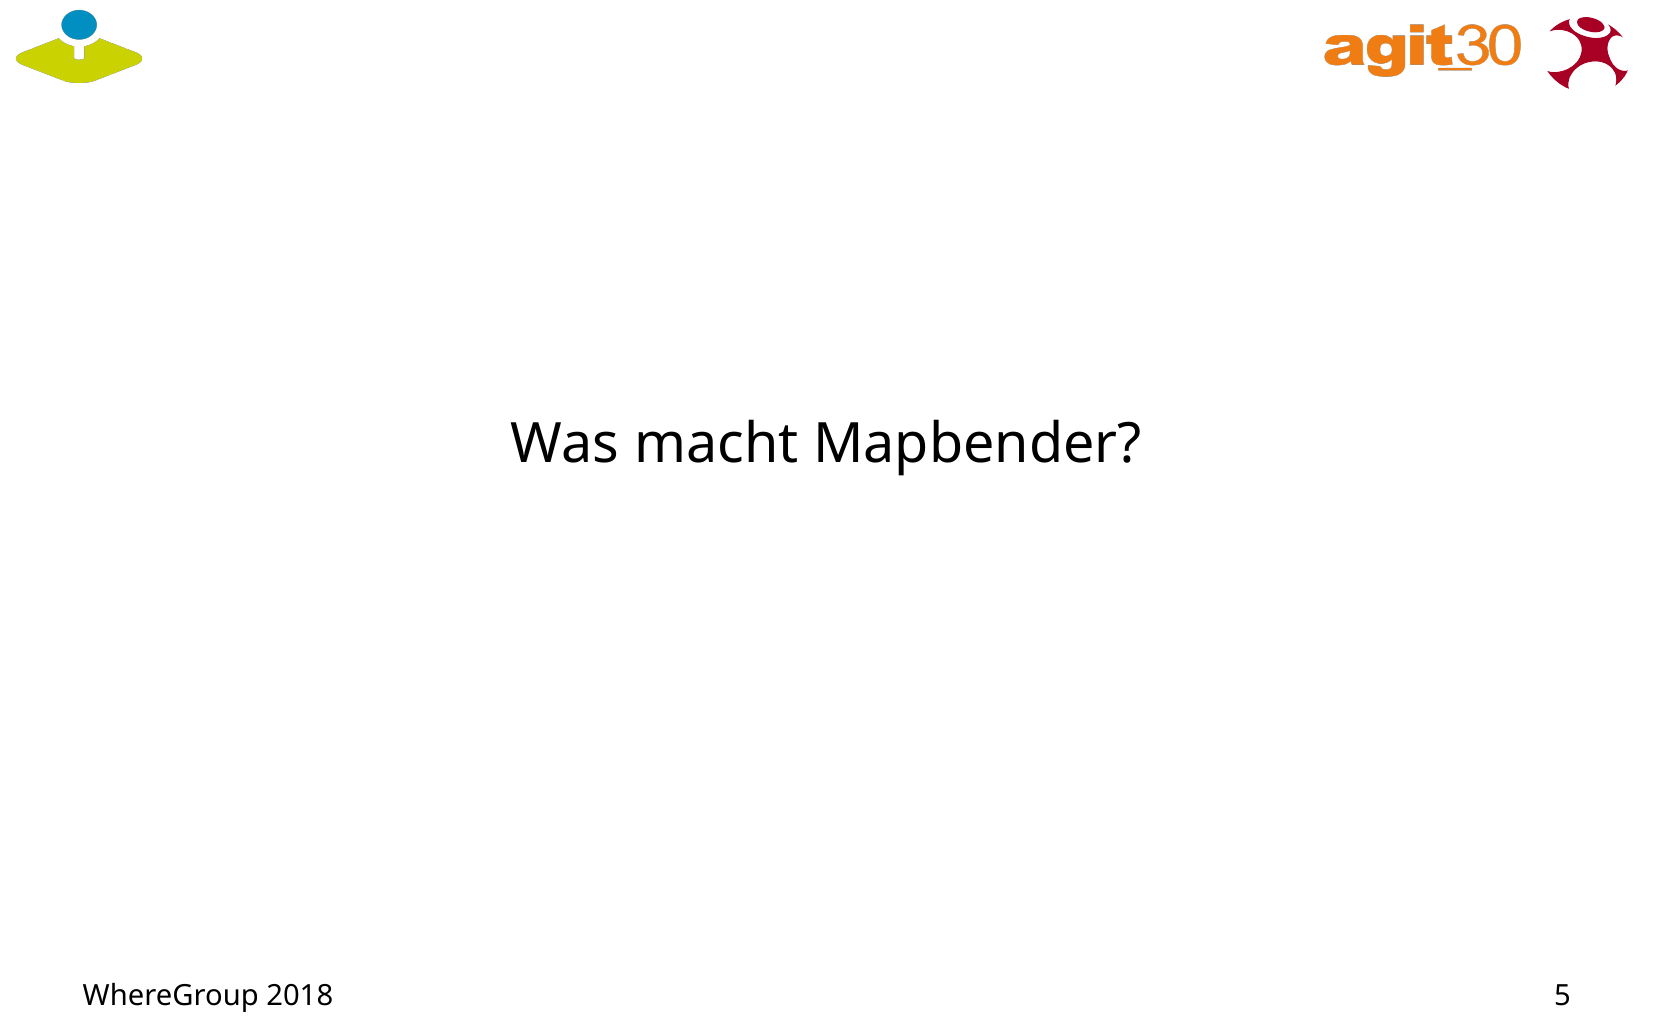

# Was macht Mapbender?
WhereGroup 2018
5